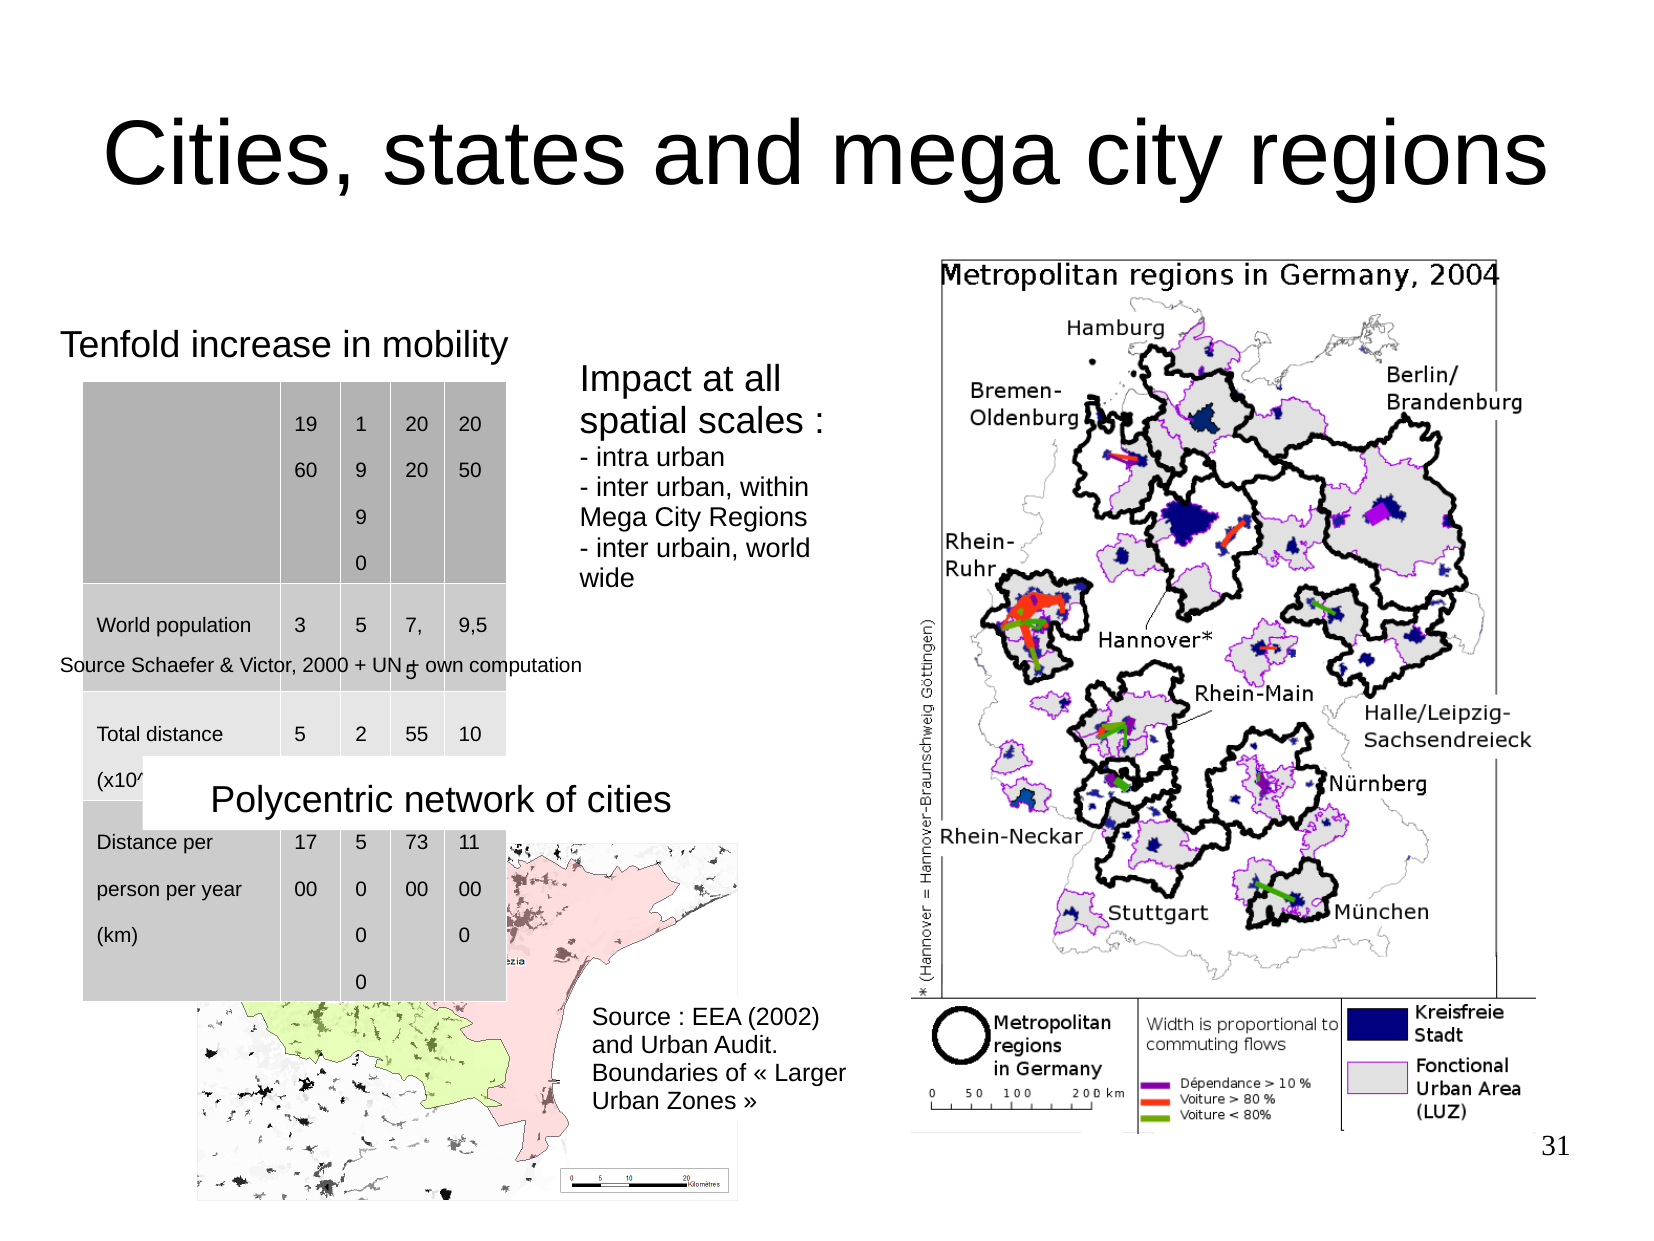

# Cities, states and mega city regions
Tenfold increase in mobility
Impact at all
spatial scales :
- intra urban
- inter urban, within
Mega City Regions
- inter urbain, world
wide
| | 1960 | 1990 | 2020 | 2050 |
| --- | --- | --- | --- | --- |
| World population | 3 | 5 | 7,5 | 9,5 |
| Total distance (x10^12 km) | 5 | 25 | 55 | 105 |
| Distance per person per year (km) | 1700 | 5000 | 7300 | 11000 |
Source Schaefer & Victor, 2000 + UN + own computation
Polycentric network of cities
Source : EEA (2002)
and Urban Audit.
Boundaries of « Larger
Urban Zones »
31